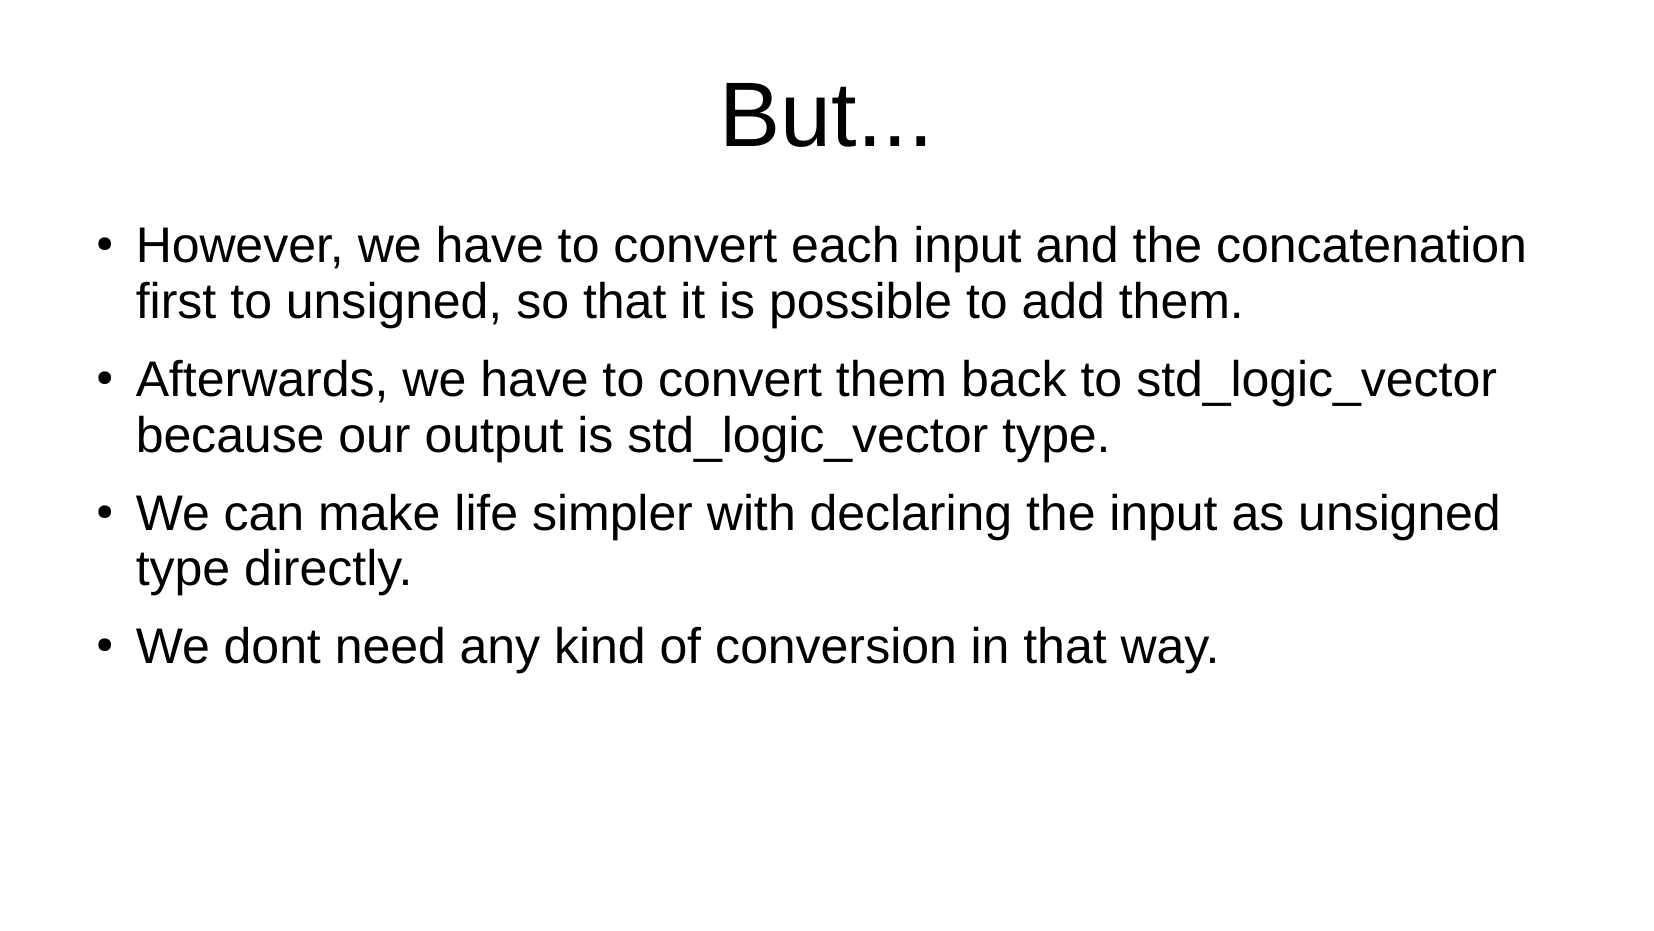

# But...
However, we have to convert each input and the concatenation first to unsigned, so that it is possible to add them.
Afterwards, we have to convert them back to std_logic_vector because our output is std_logic_vector type.
We can make life simpler with declaring the input as unsigned type directly.
We dont need any kind of conversion in that way.